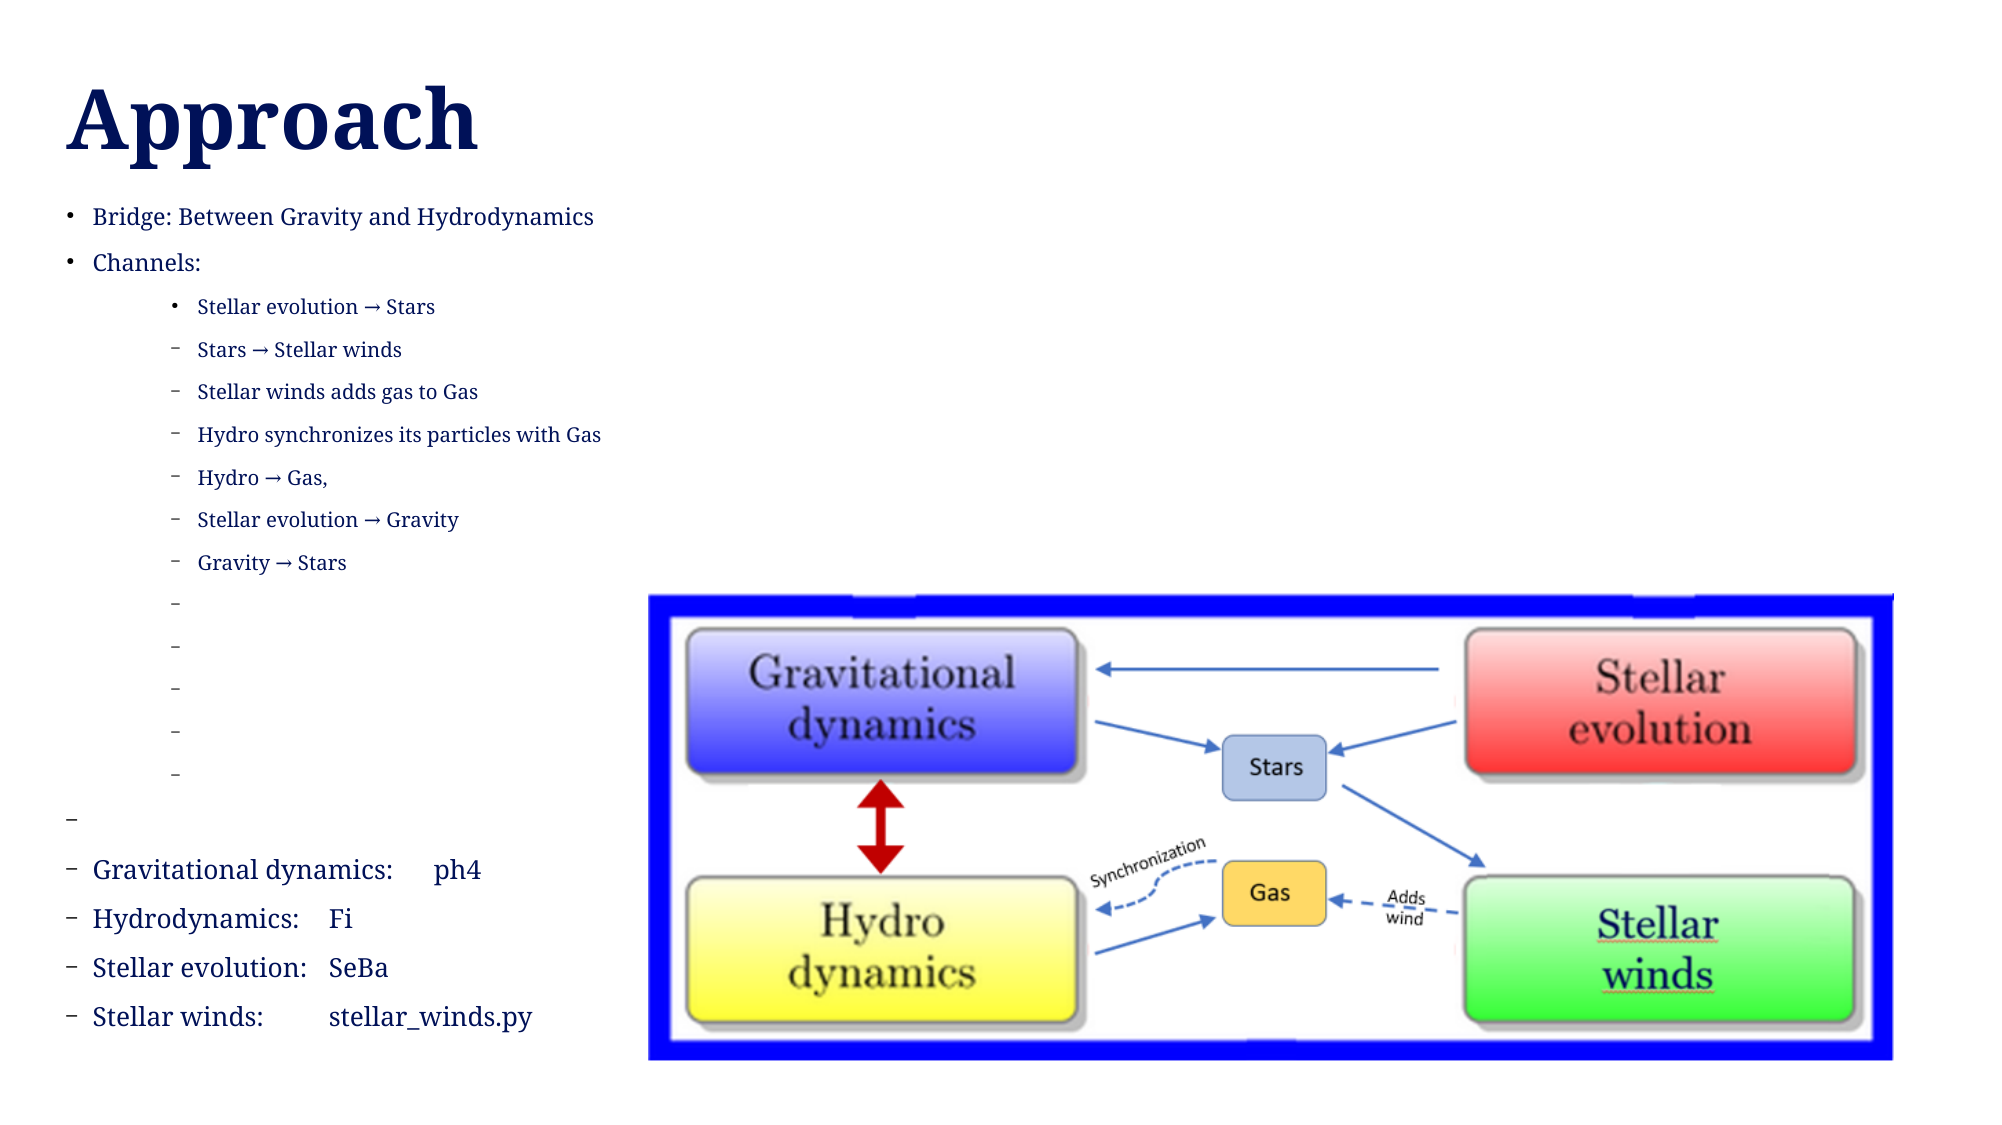

# Approach
Bridge: Between Gravity and Hydrodynamics
Channels:
Stellar evolution → Stars
Stars → Stellar winds
Stellar winds adds gas to Gas
Hydro synchronizes its particles with Gas
Hydro → Gas,
Stellar evolution → Gravity
Gravity → Stars
Gravitational dynamics:	ph4
Hydrodynamics:	Fi
Stellar evolution:	SeBa
Stellar winds:		stellar_winds.py